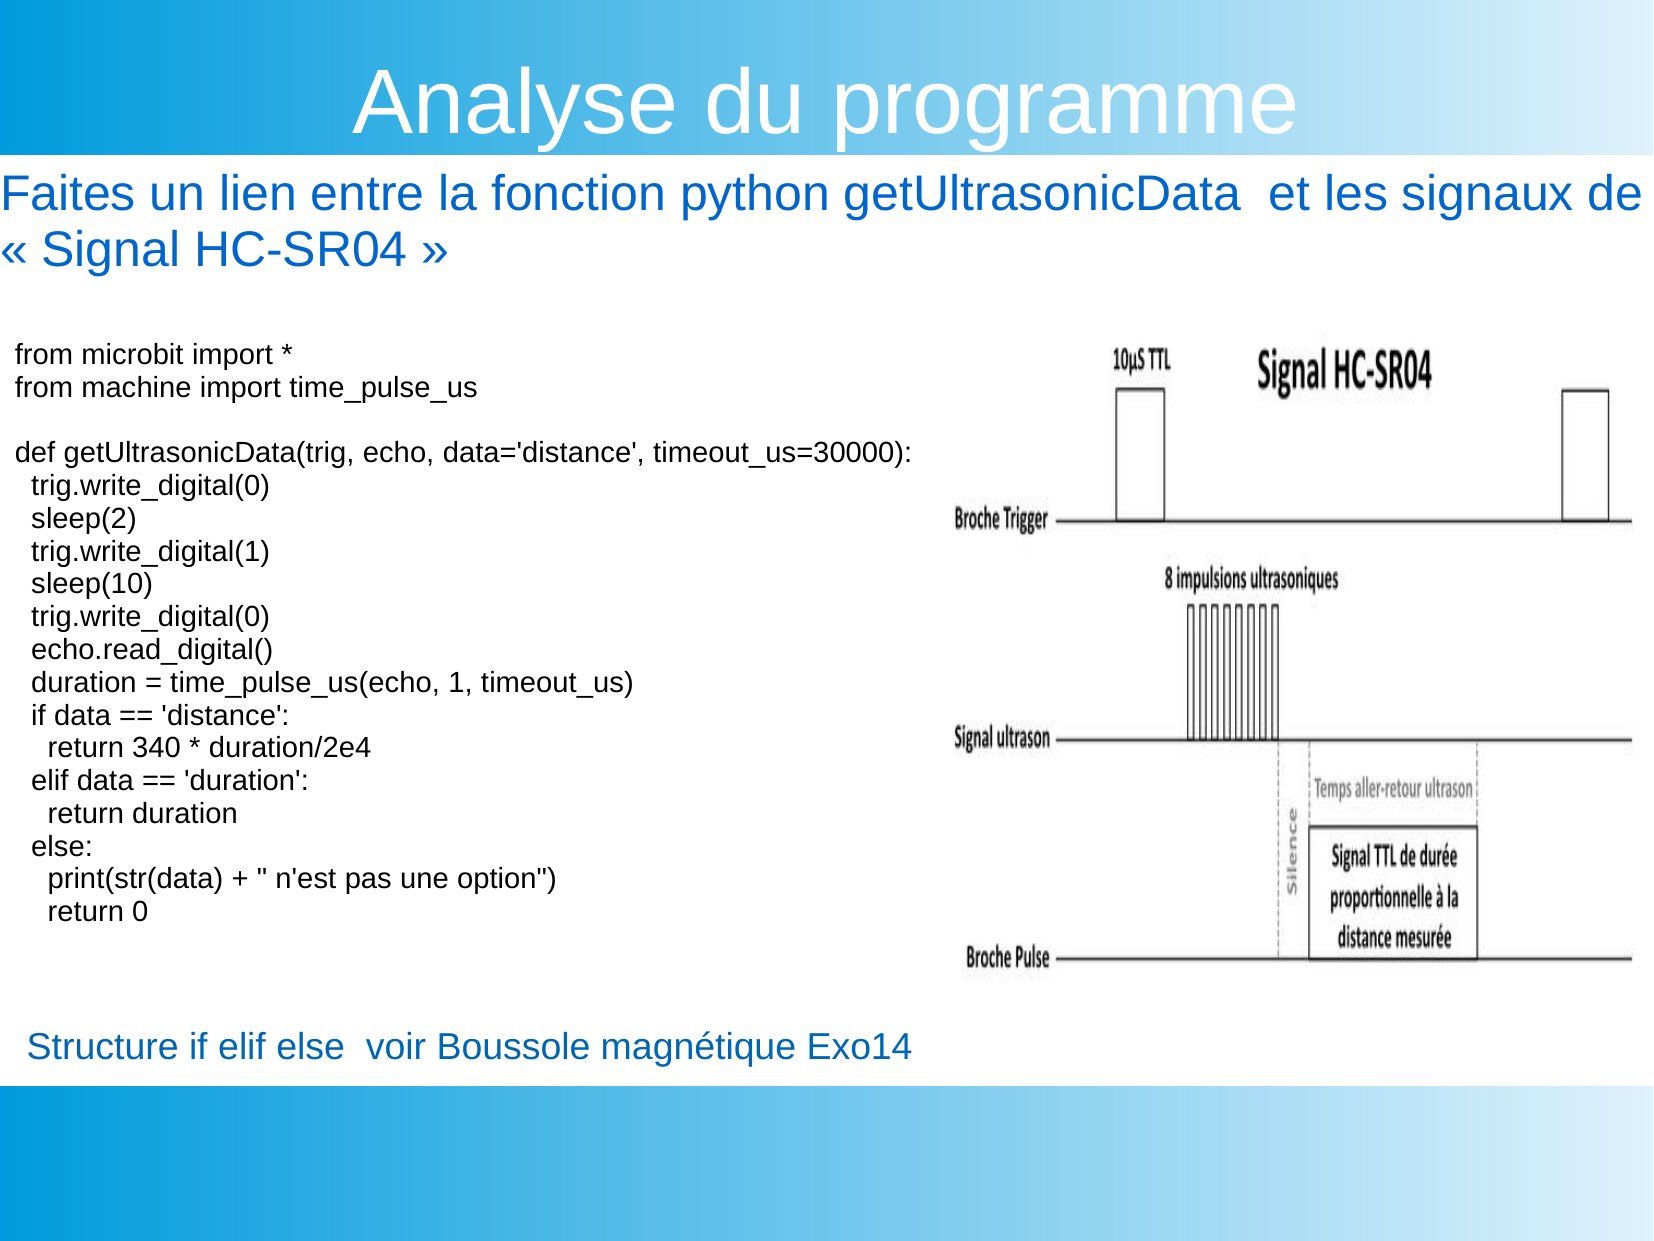

# Analyse du programme
Faites un lien entre la fonction python getUltrasonicData et les signaux de « Signal HC-SR04 »
from microbit import *
from machine import time_pulse_us
def getUltrasonicData(trig, echo, data='distance', timeout_us=30000):
 trig.write_digital(0)
 sleep(2)
 trig.write_digital(1)
 sleep(10)
 trig.write_digital(0)
 echo.read_digital()
 duration = time_pulse_us(echo, 1, timeout_us)
 if data == 'distance':
 return 340 * duration/2e4
 elif data == 'duration':
 return duration
 else:
 print(str(data) + " n'est pas une option")
 return 0
Structure if elif else voir Boussole magnétique Exo14